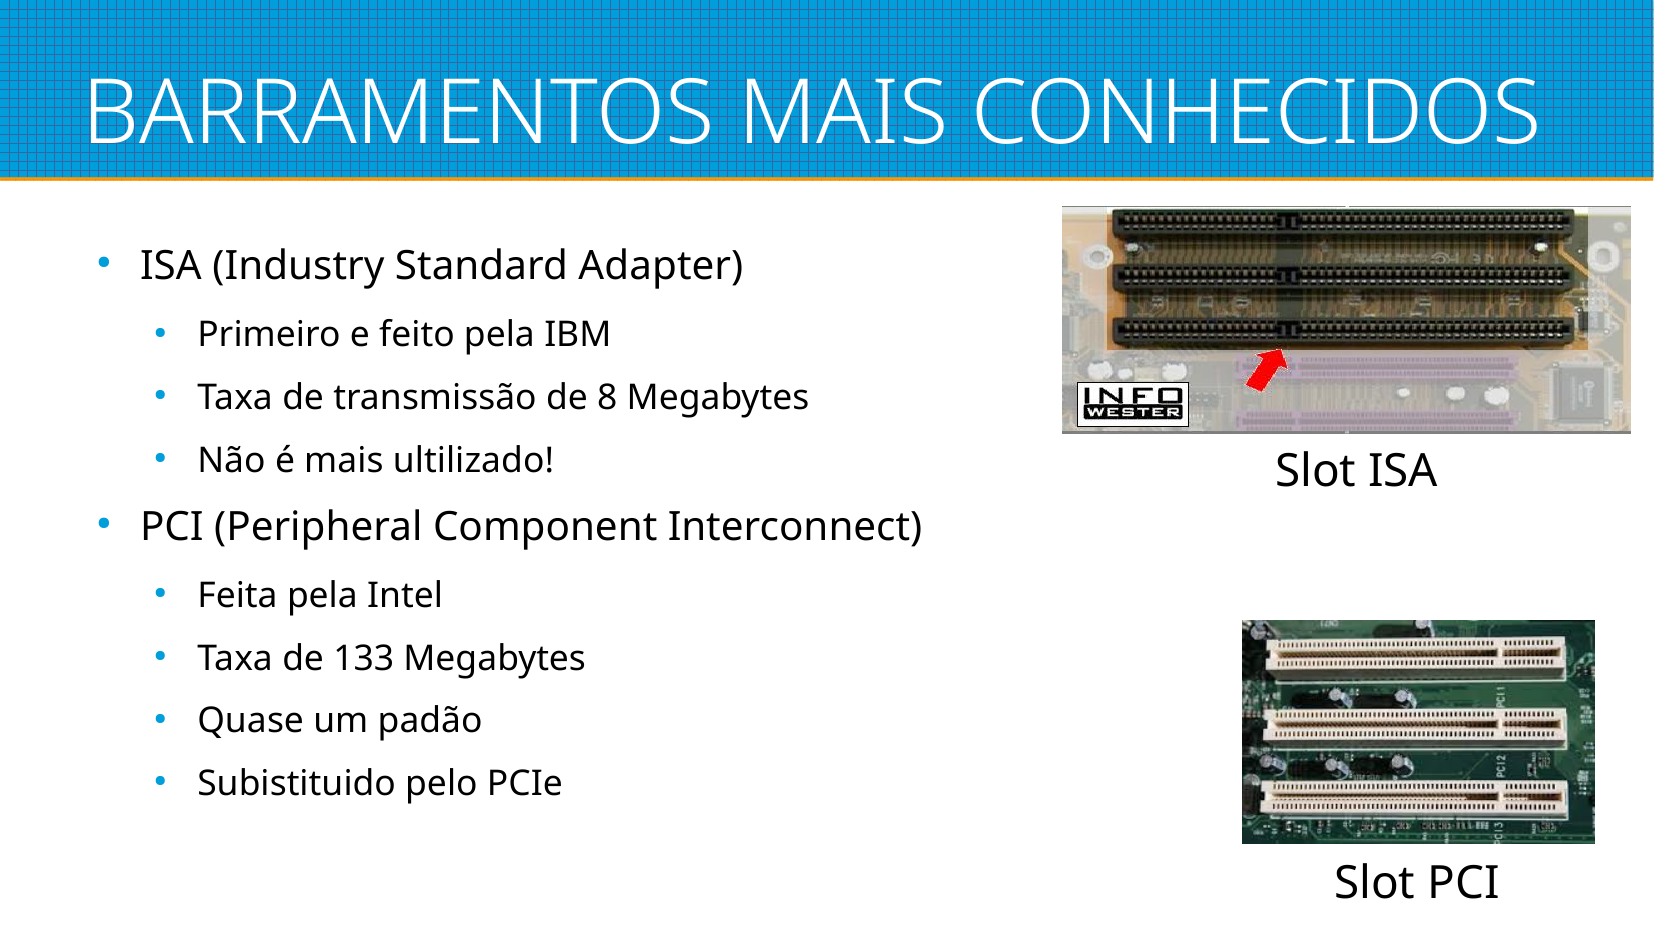

# BARRAMENTOS MAIS CONHECIDOS
ISA (Industry Standard Adapter)
Primeiro e feito pela IBM
Taxa de transmissão de 8 Megabytes
Não é mais ultilizado!
PCI (Peripheral Component Interconnect)
Feita pela Intel
Taxa de 133 Megabytes
Quase um padão
Subistituido pelo PCIe
Slot ISA
Slot PCI